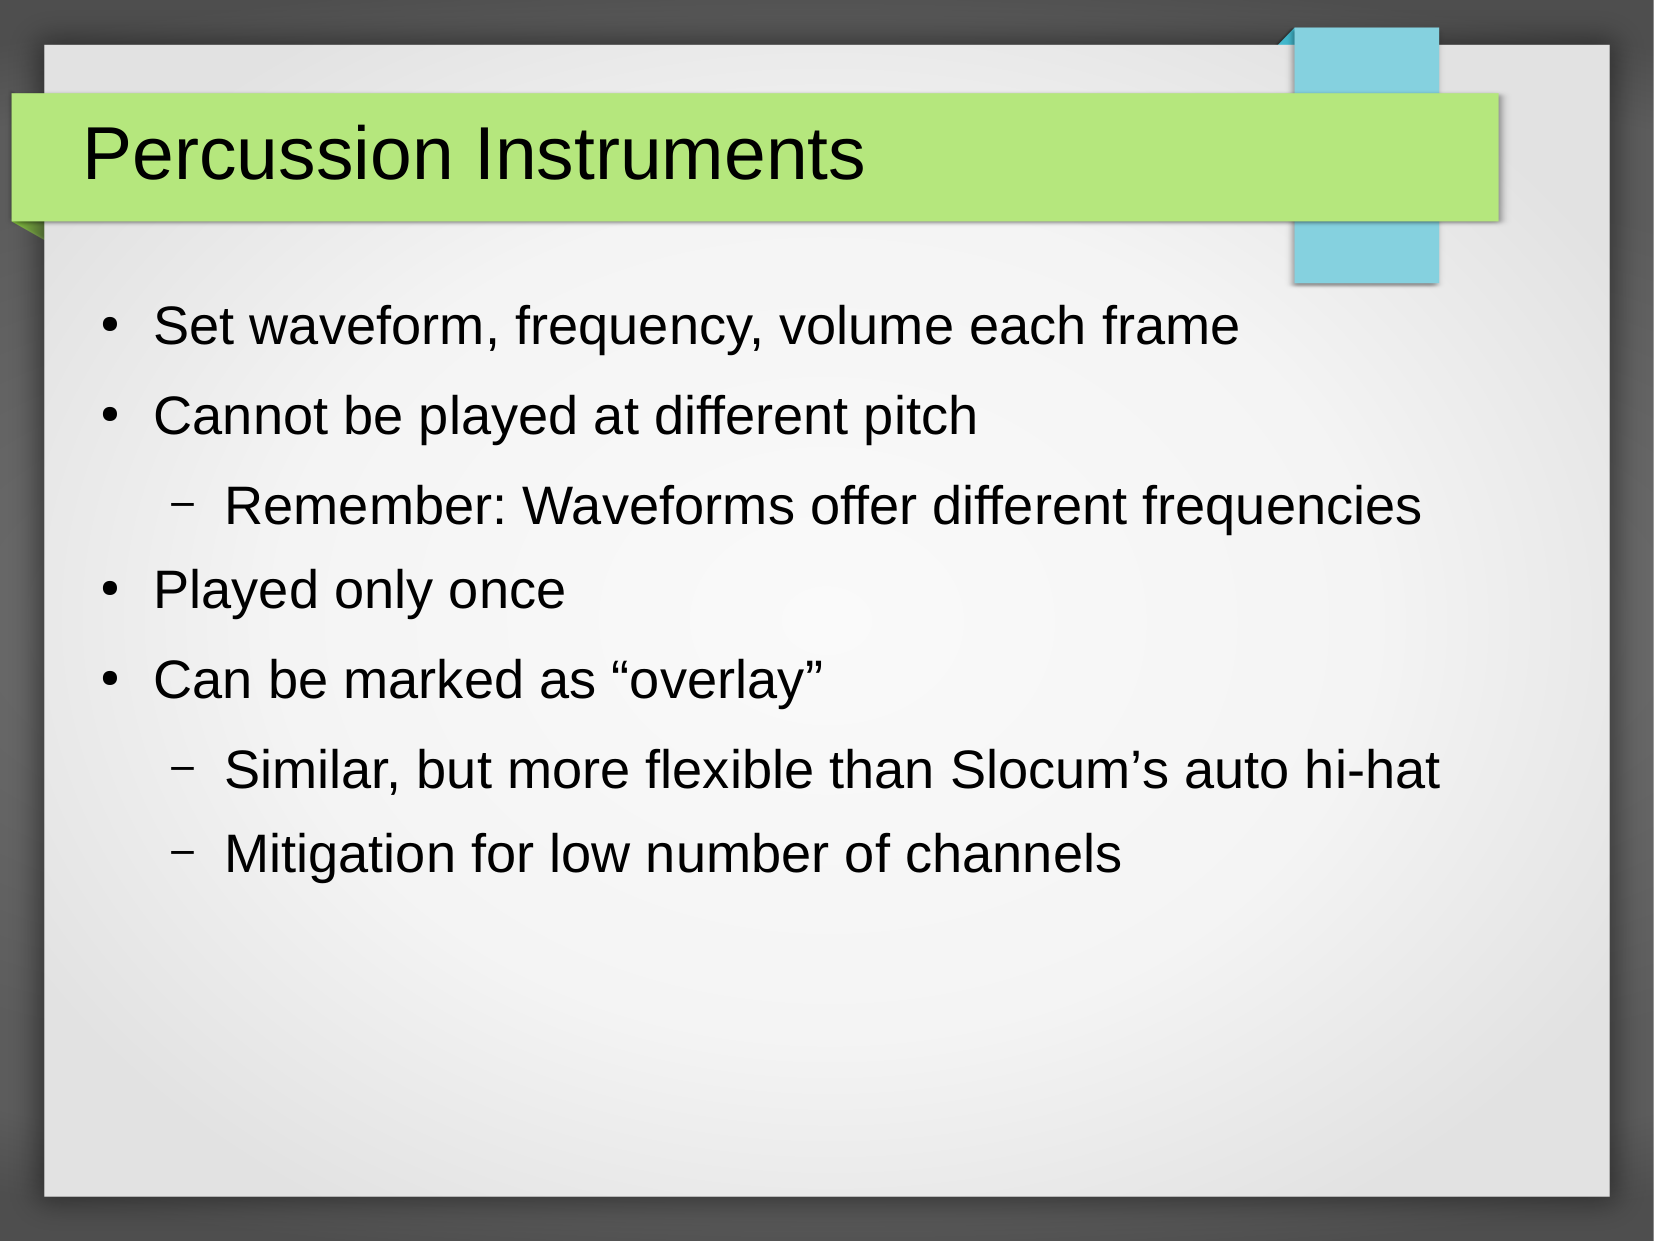

# Percussion Instruments
Set waveform, frequency, volume each frame
Cannot be played at different pitch
Remember: Waveforms offer different frequencies
Played only once
Can be marked as “overlay”
Similar, but more flexible than Slocum’s auto hi-hat
Mitigation for low number of channels